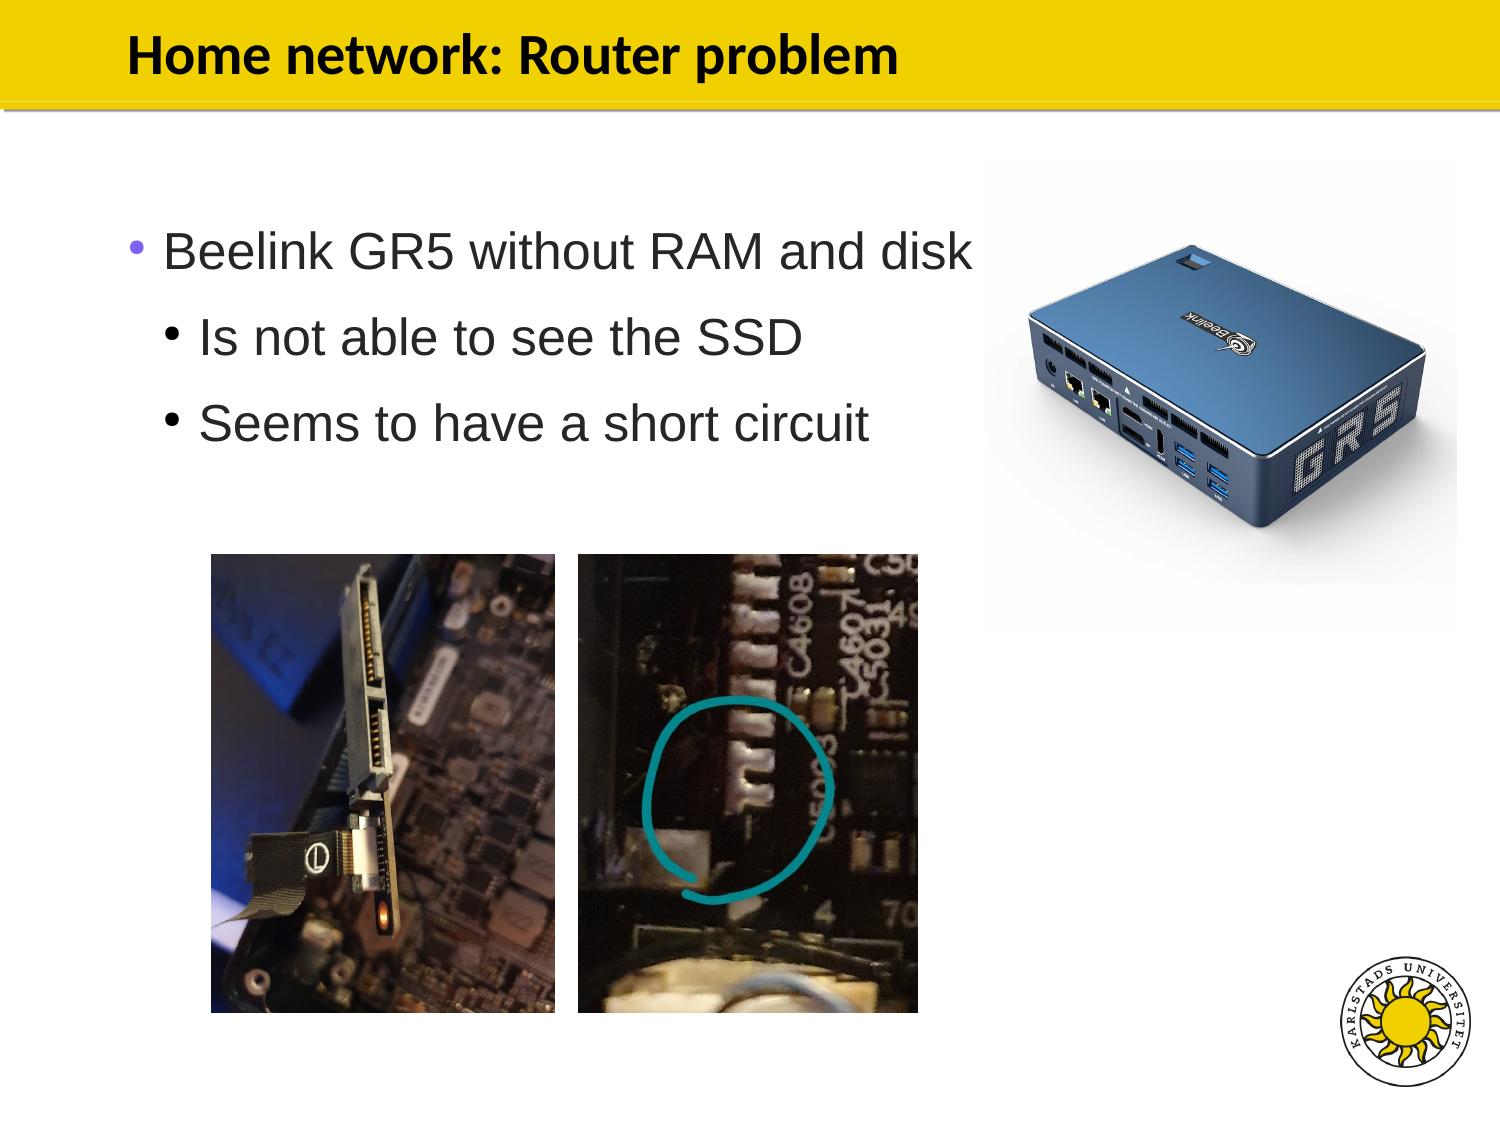

# Home network: Router problem
Beelink GR5 without RAM and disk
Is not able to see the SSD
Seems to have a short circuit